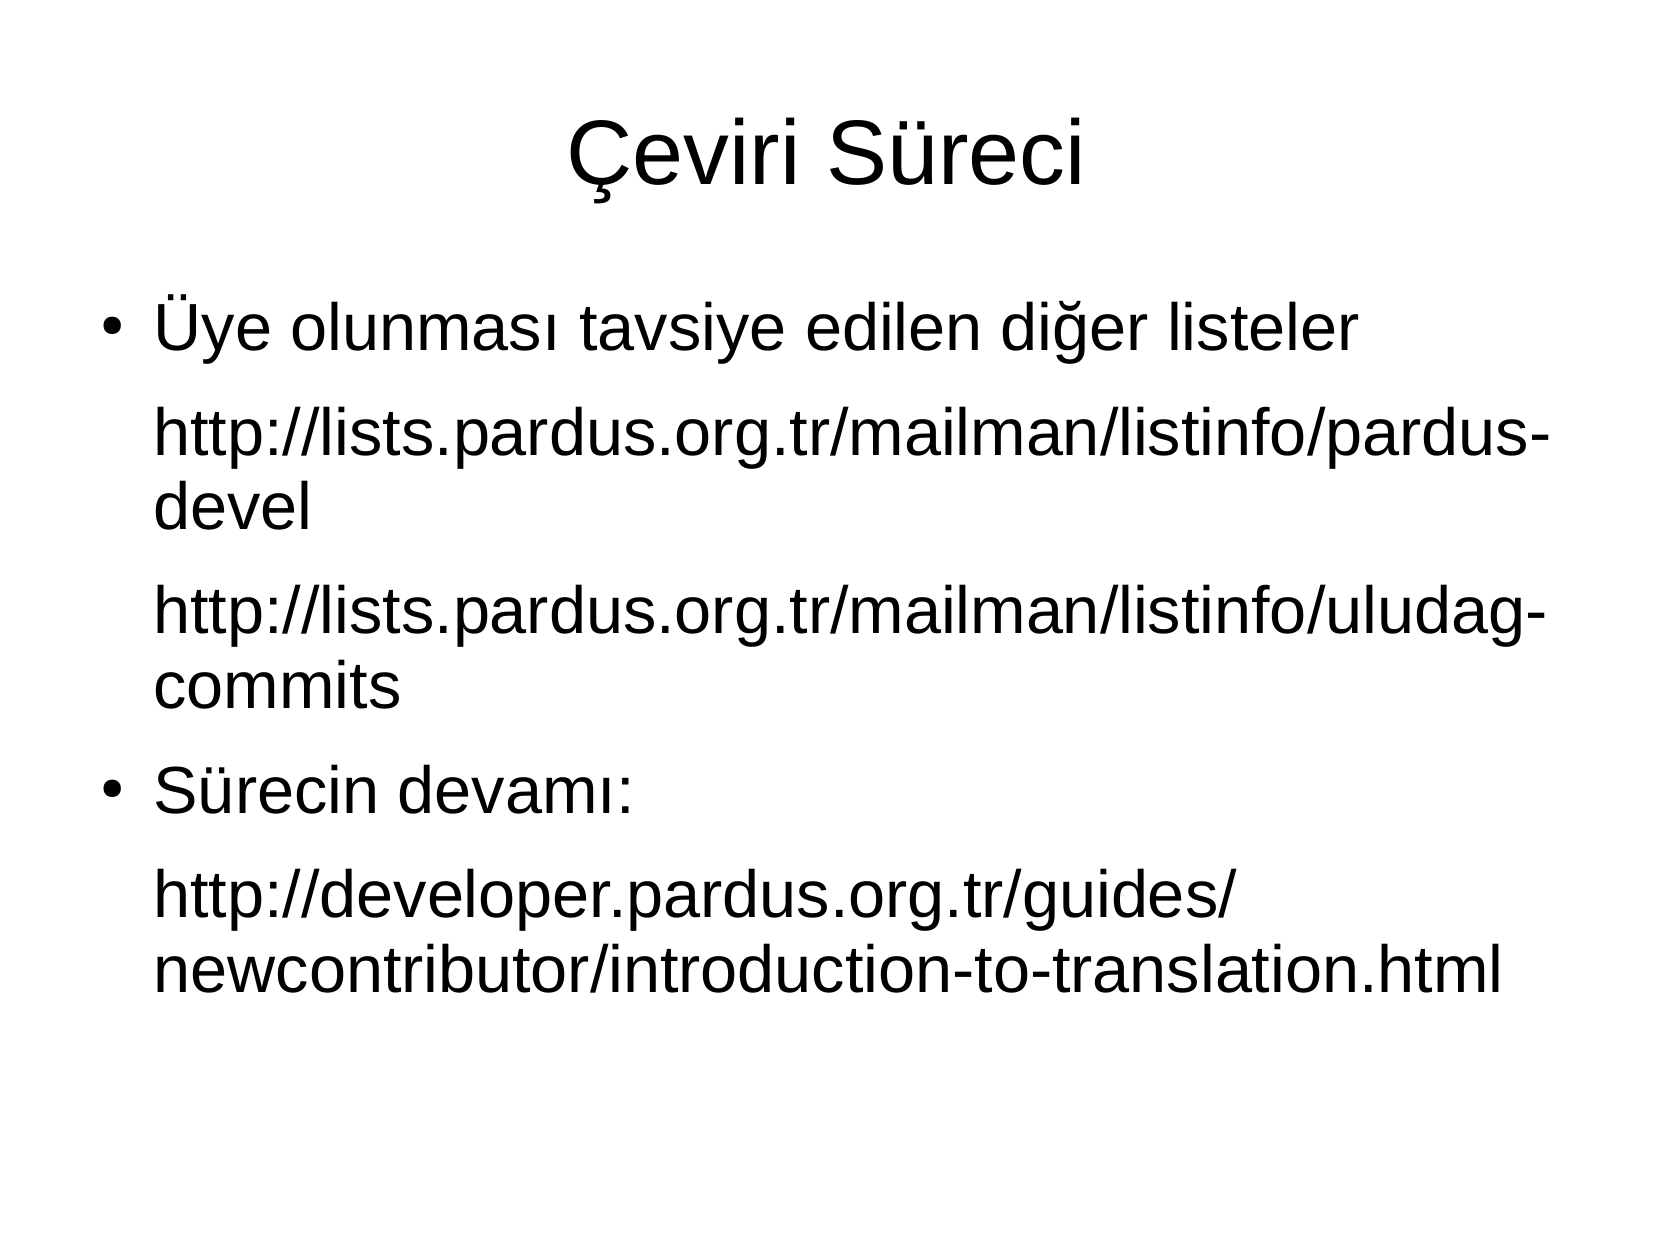

# Çeviri Süreci
Üye olunması tavsiye edilen diğer listeler
http://lists.pardus.org.tr/mailman/listinfo/pardus-devel
http://lists.pardus.org.tr/mailman/listinfo/uludag-commits
Sürecin devamı:
http://developer.pardus.org.tr/guides/newcontributor/introduction-to-translation.html